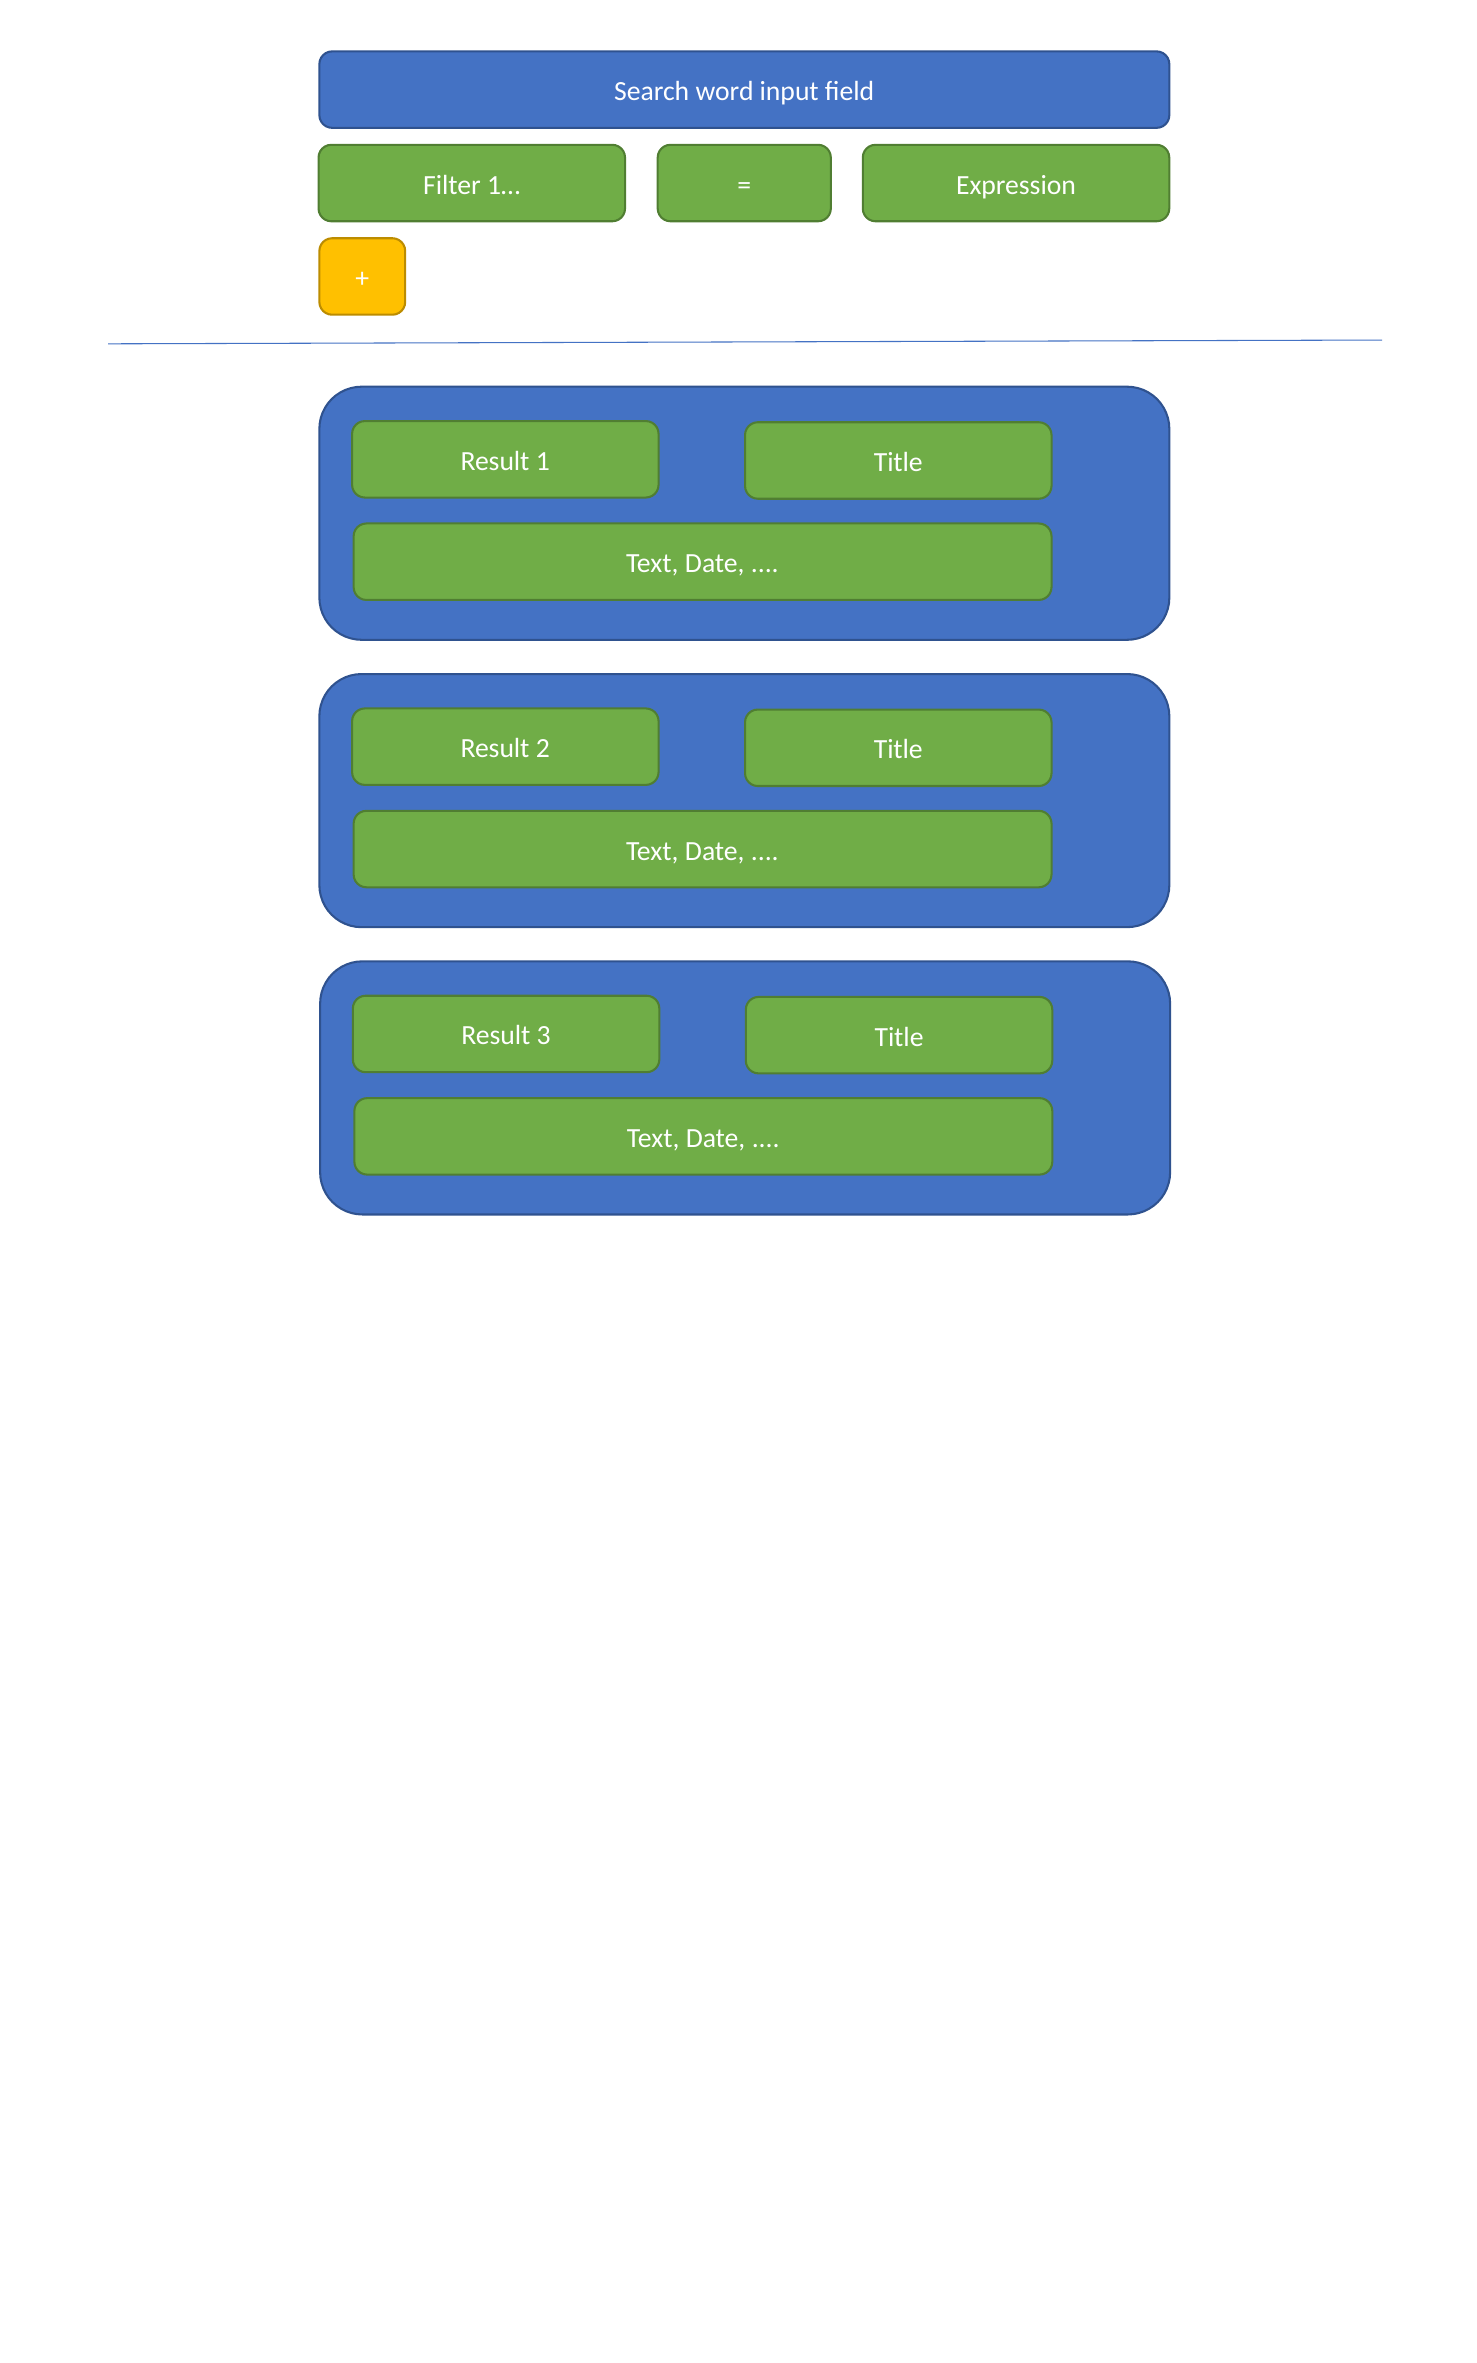

Search word input field
Filter 1…
=
Expression
+
Result 1
Title
Text, Date, ....
Result 2
Title
Text, Date, ....
Result 3
Title
Text, Date, ....